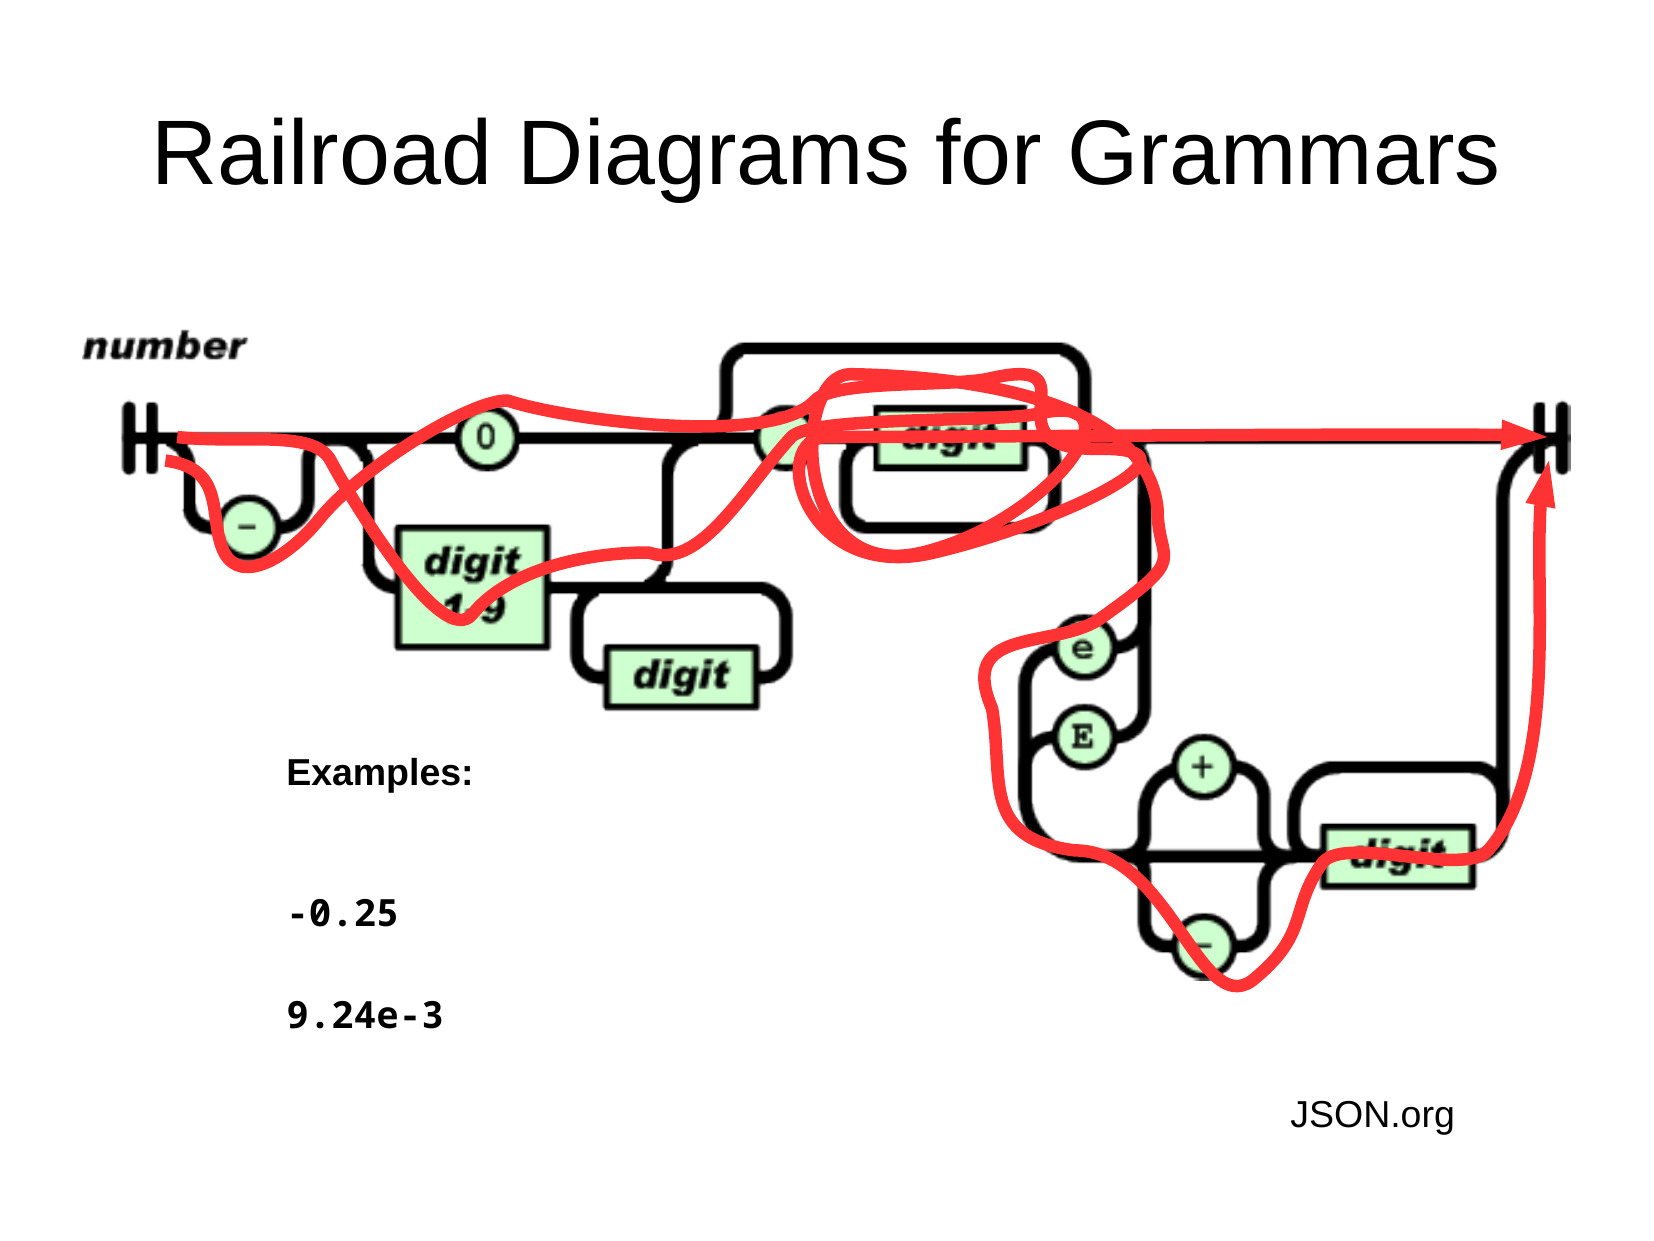

# Railroad Diagrams for Grammars
Examples:
-0.25
9.24e-3
JSON.org